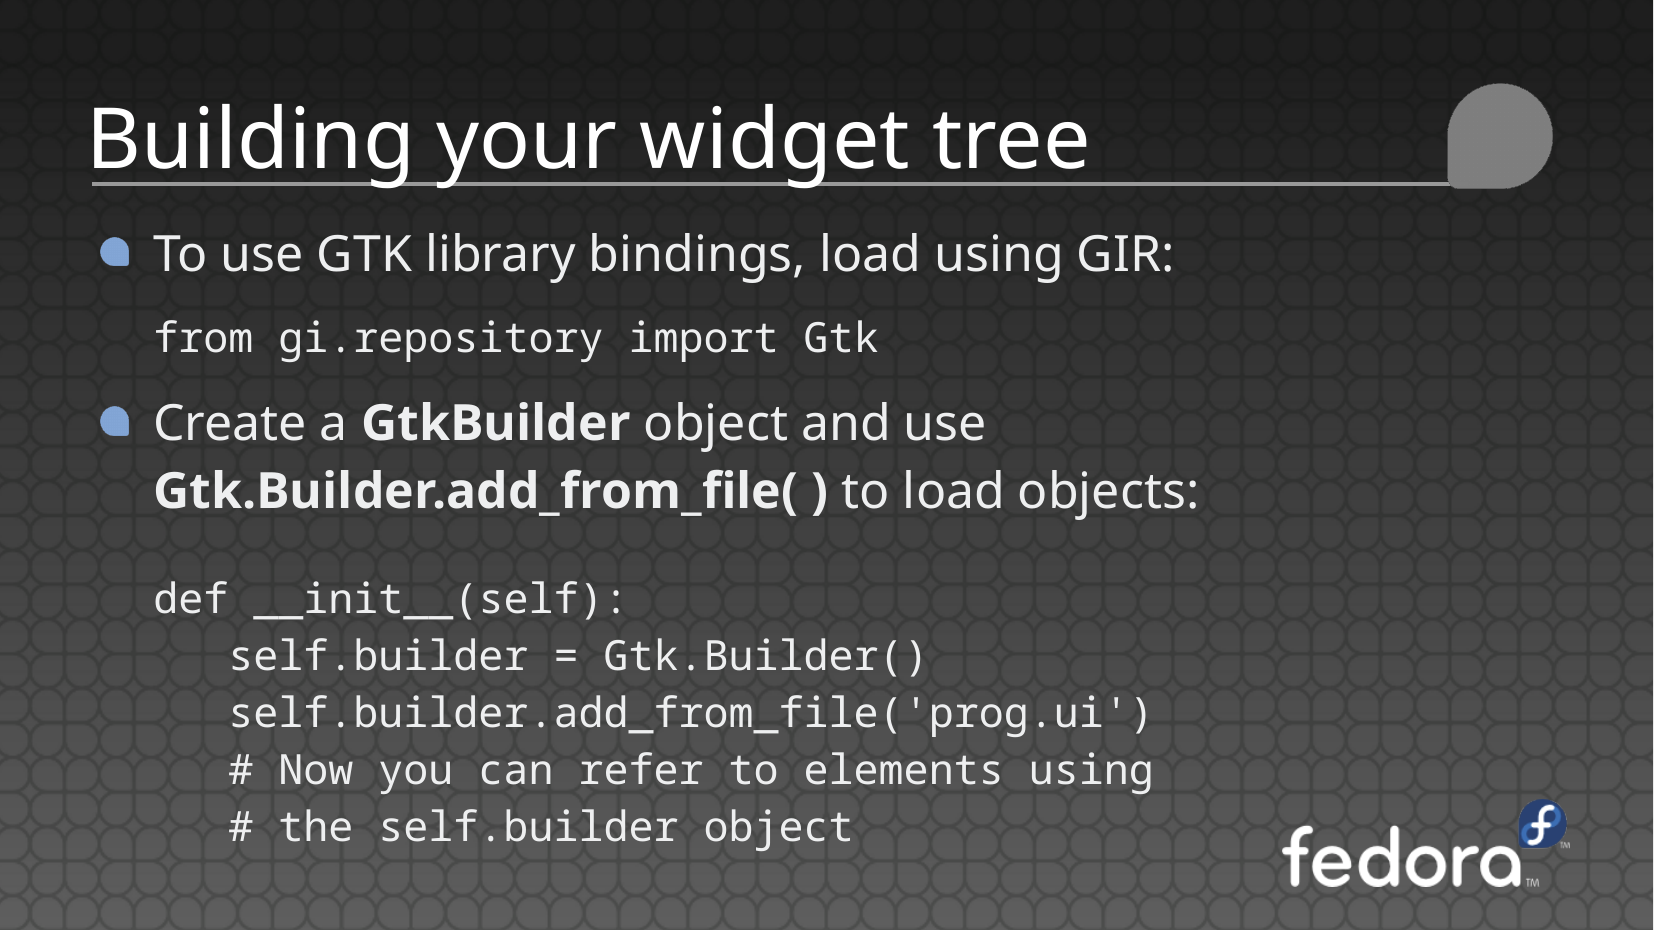

# Building your widget tree
To use GTK library bindings, load using GIR:
from gi.repository import Gtk
Create a GtkBuilder object and use Gtk.Builder.add_from_file( ) to load objects:
def __init__(self):
	self.builder = Gtk.Builder()
	self.builder.add_from_file('prog.ui')
	# Now you can refer to elements using
	# the self.builder object